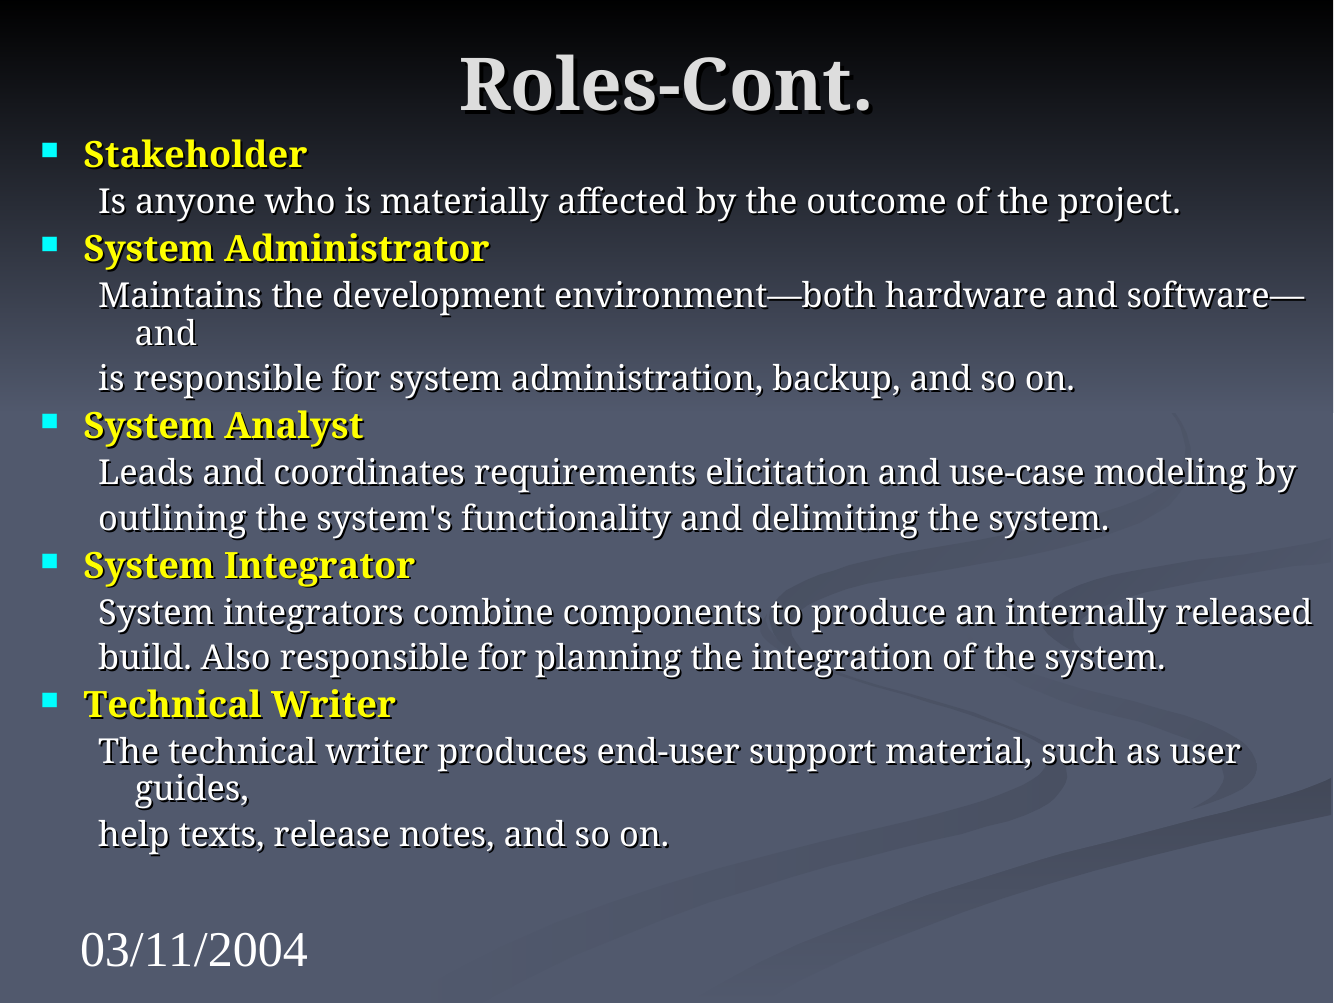

# Roles-Cont.
Stakeholder
Is anyone who is materially affected by the outcome of the project.
System Administrator
Maintains the development environment—both hardware and software—and
is responsible for system administration, backup, and so on.
System Analyst
Leads and coordinates requirements elicitation and use-case modeling by
outlining the system's functionality and delimiting the system.
System Integrator
System integrators combine components to produce an internally released
build. Also responsible for planning the integration of the system.
Technical Writer
The technical writer produces end-user support material, such as user guides,
help texts, release notes, and so on.
03/11/2004